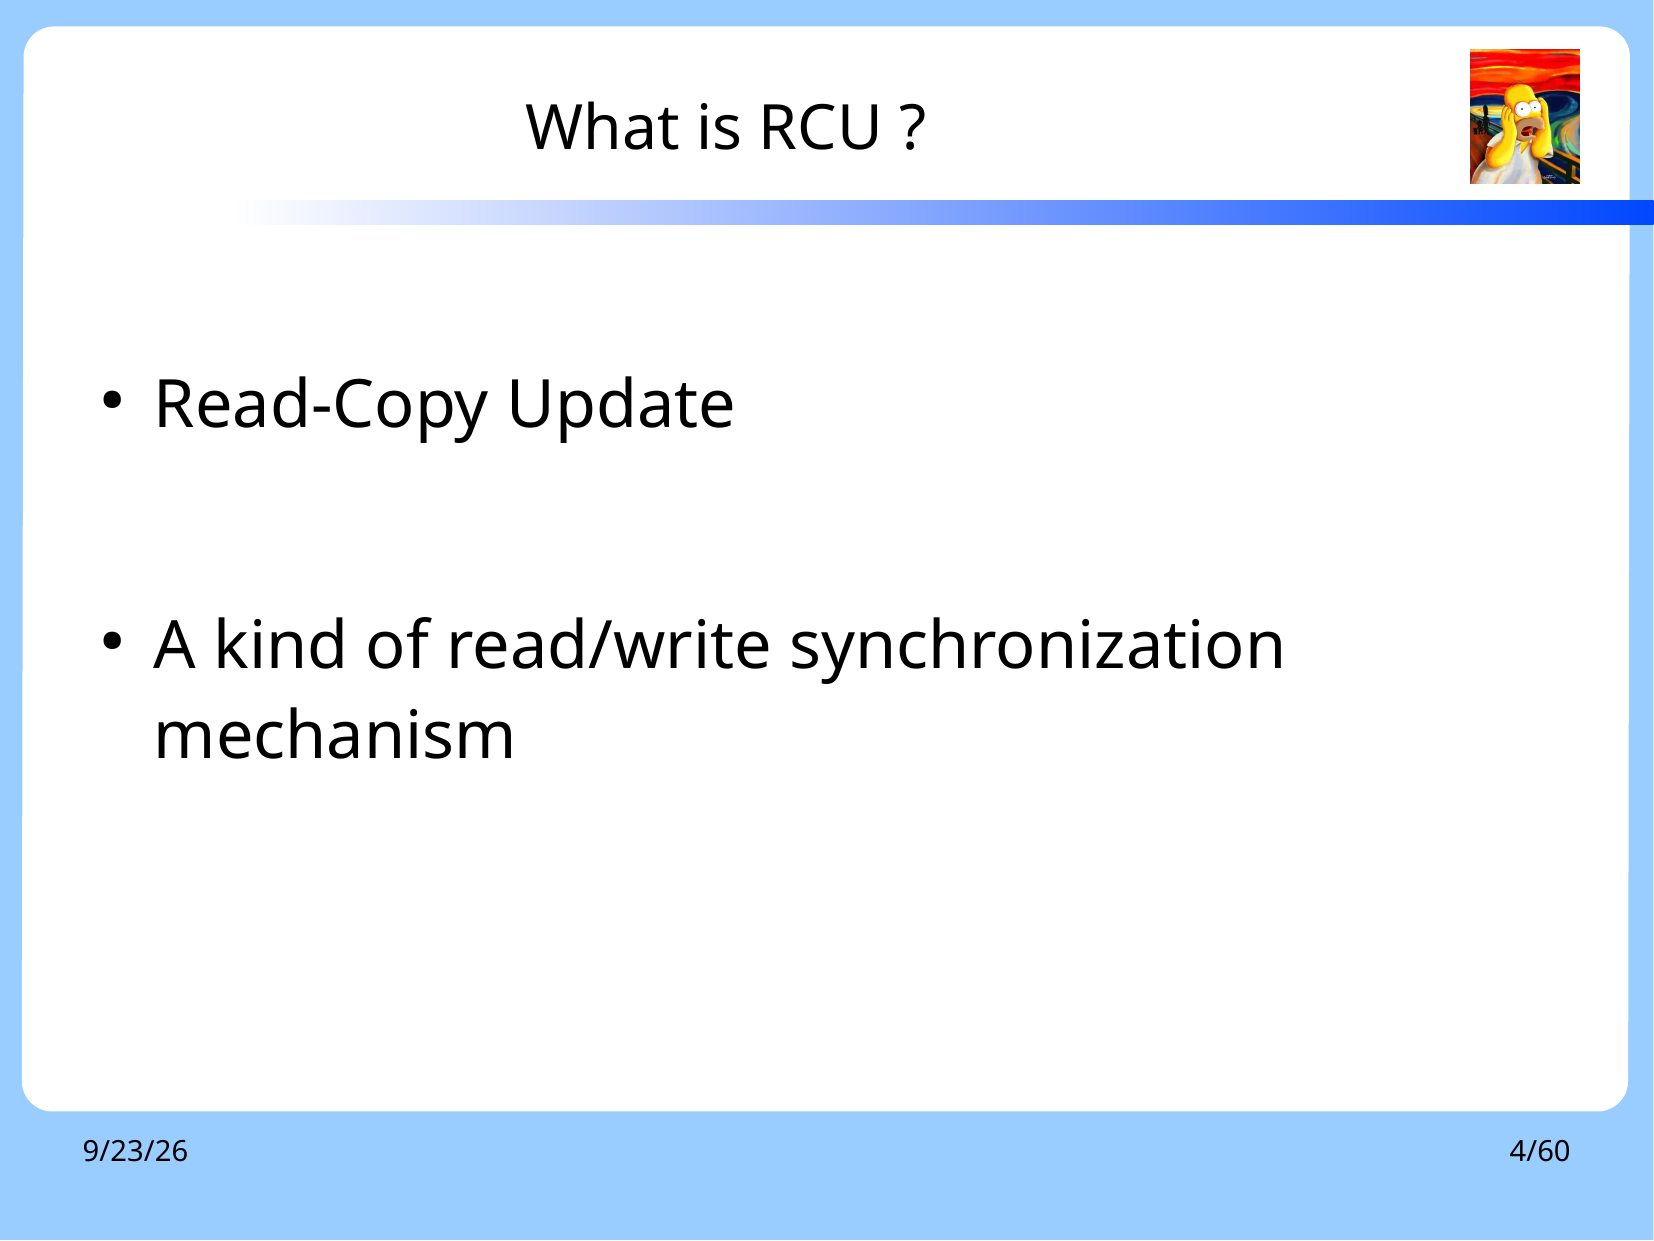

# What is RCU ?
Read-Copy Update
A kind of read/write synchronization mechanism
4